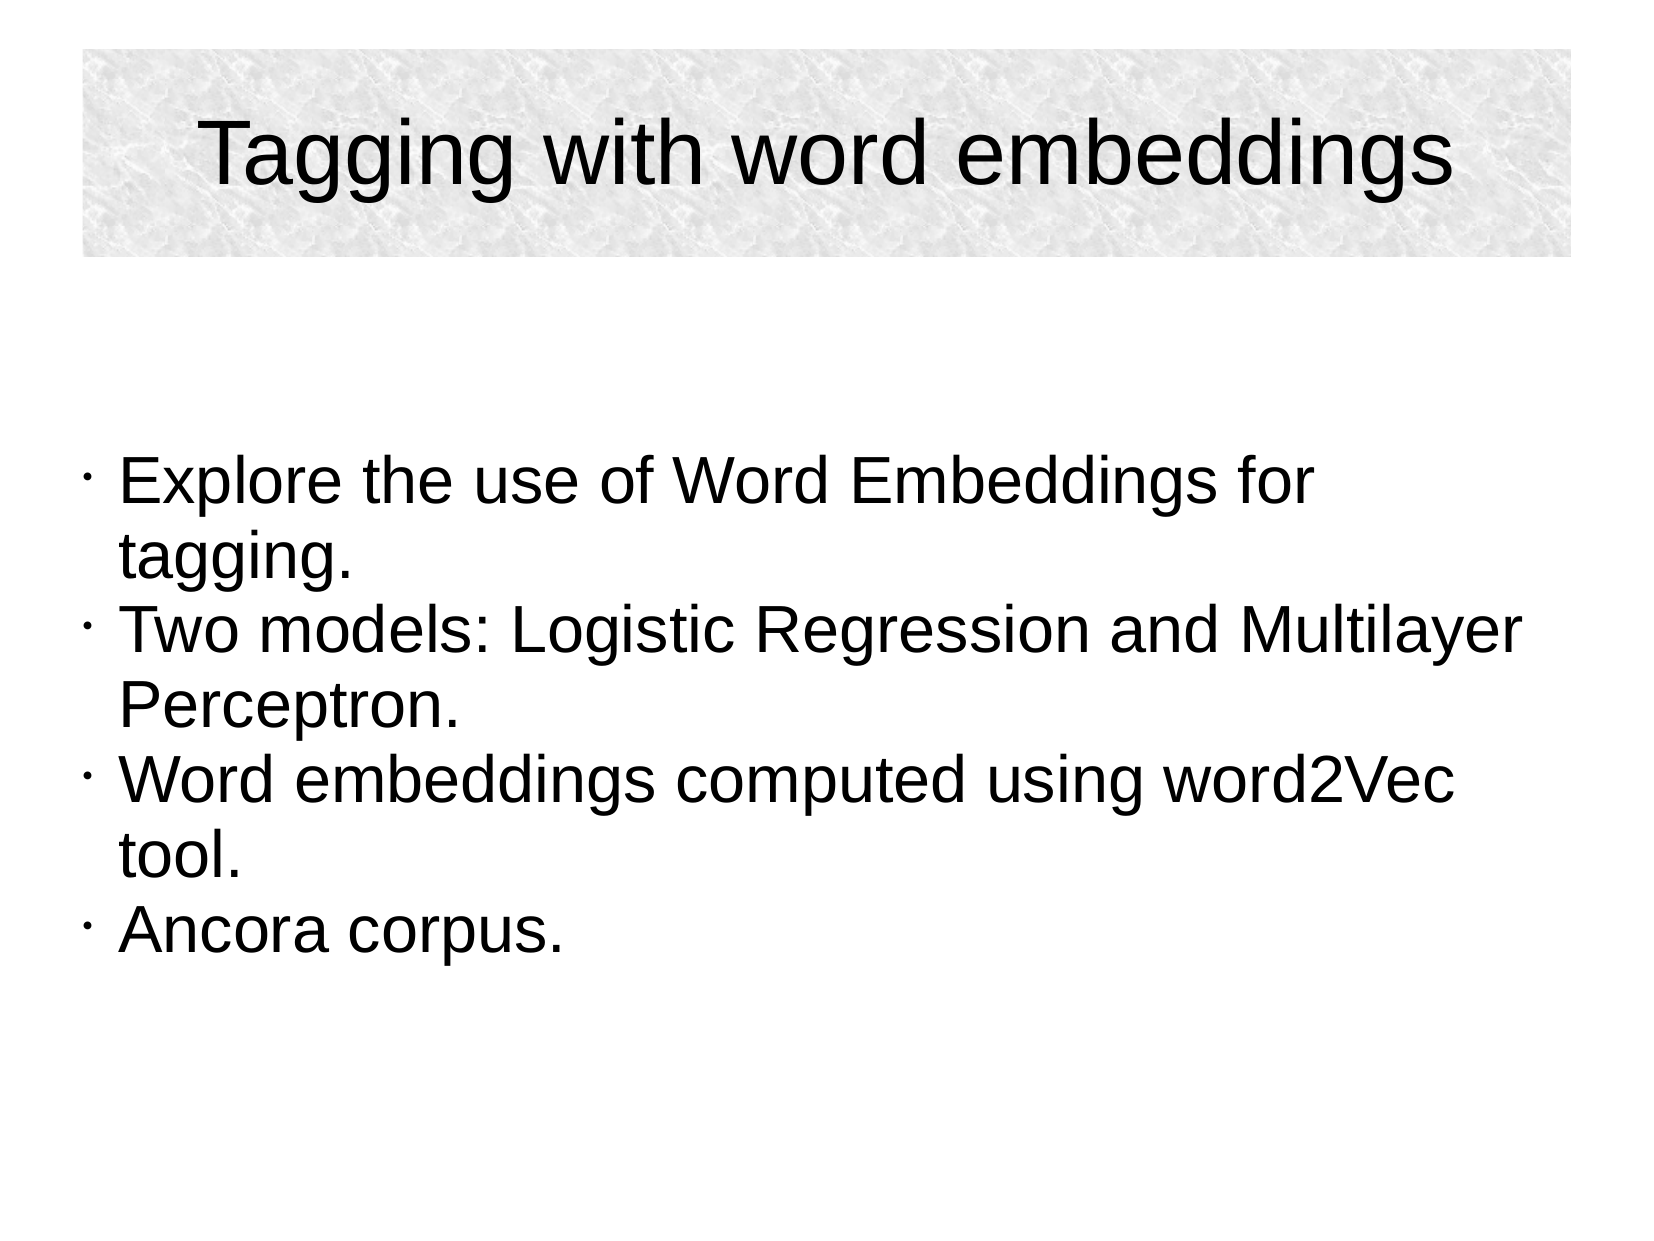

# Tagging with word embeddings
Explore the use of Word Embeddings for tagging.
Two models: Logistic Regression and Multilayer Perceptron.
Word embeddings computed using word2Vec tool.
Ancora corpus.